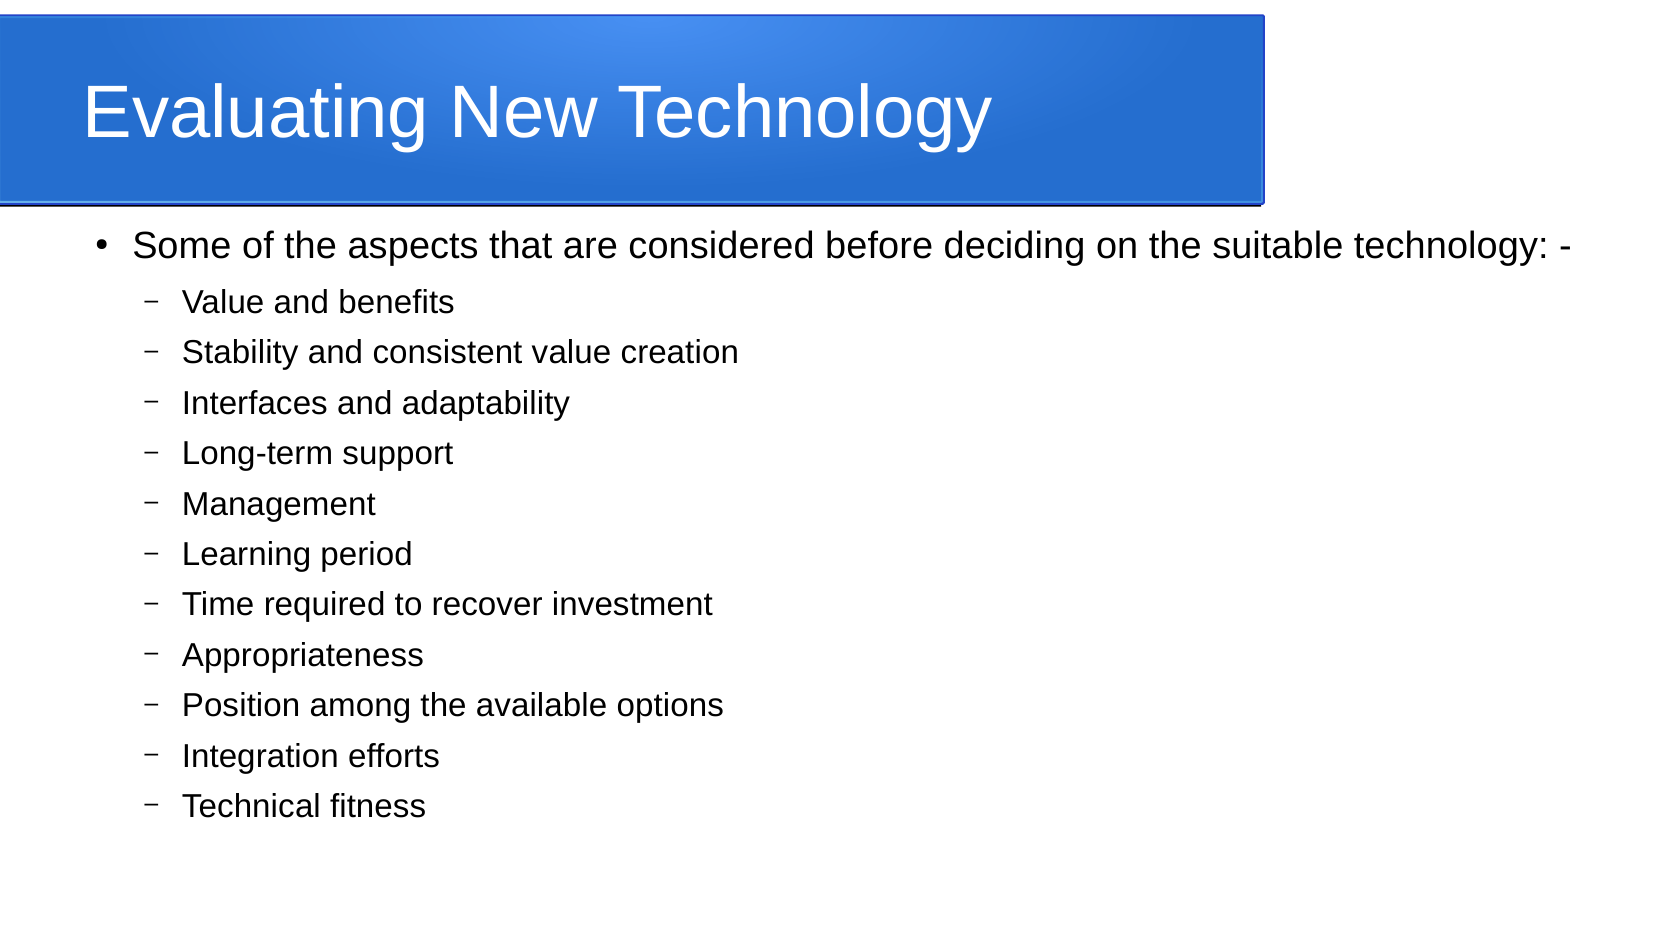

# Evaluating New Technology
Some of the aspects that are considered before deciding on the suitable technology: -
Value and benefits
Stability and consistent value creation
Interfaces and adaptability
Long-term support
Management
Learning period
Time required to recover investment
Appropriateness
Position among the available options
Integration efforts
Technical fitness